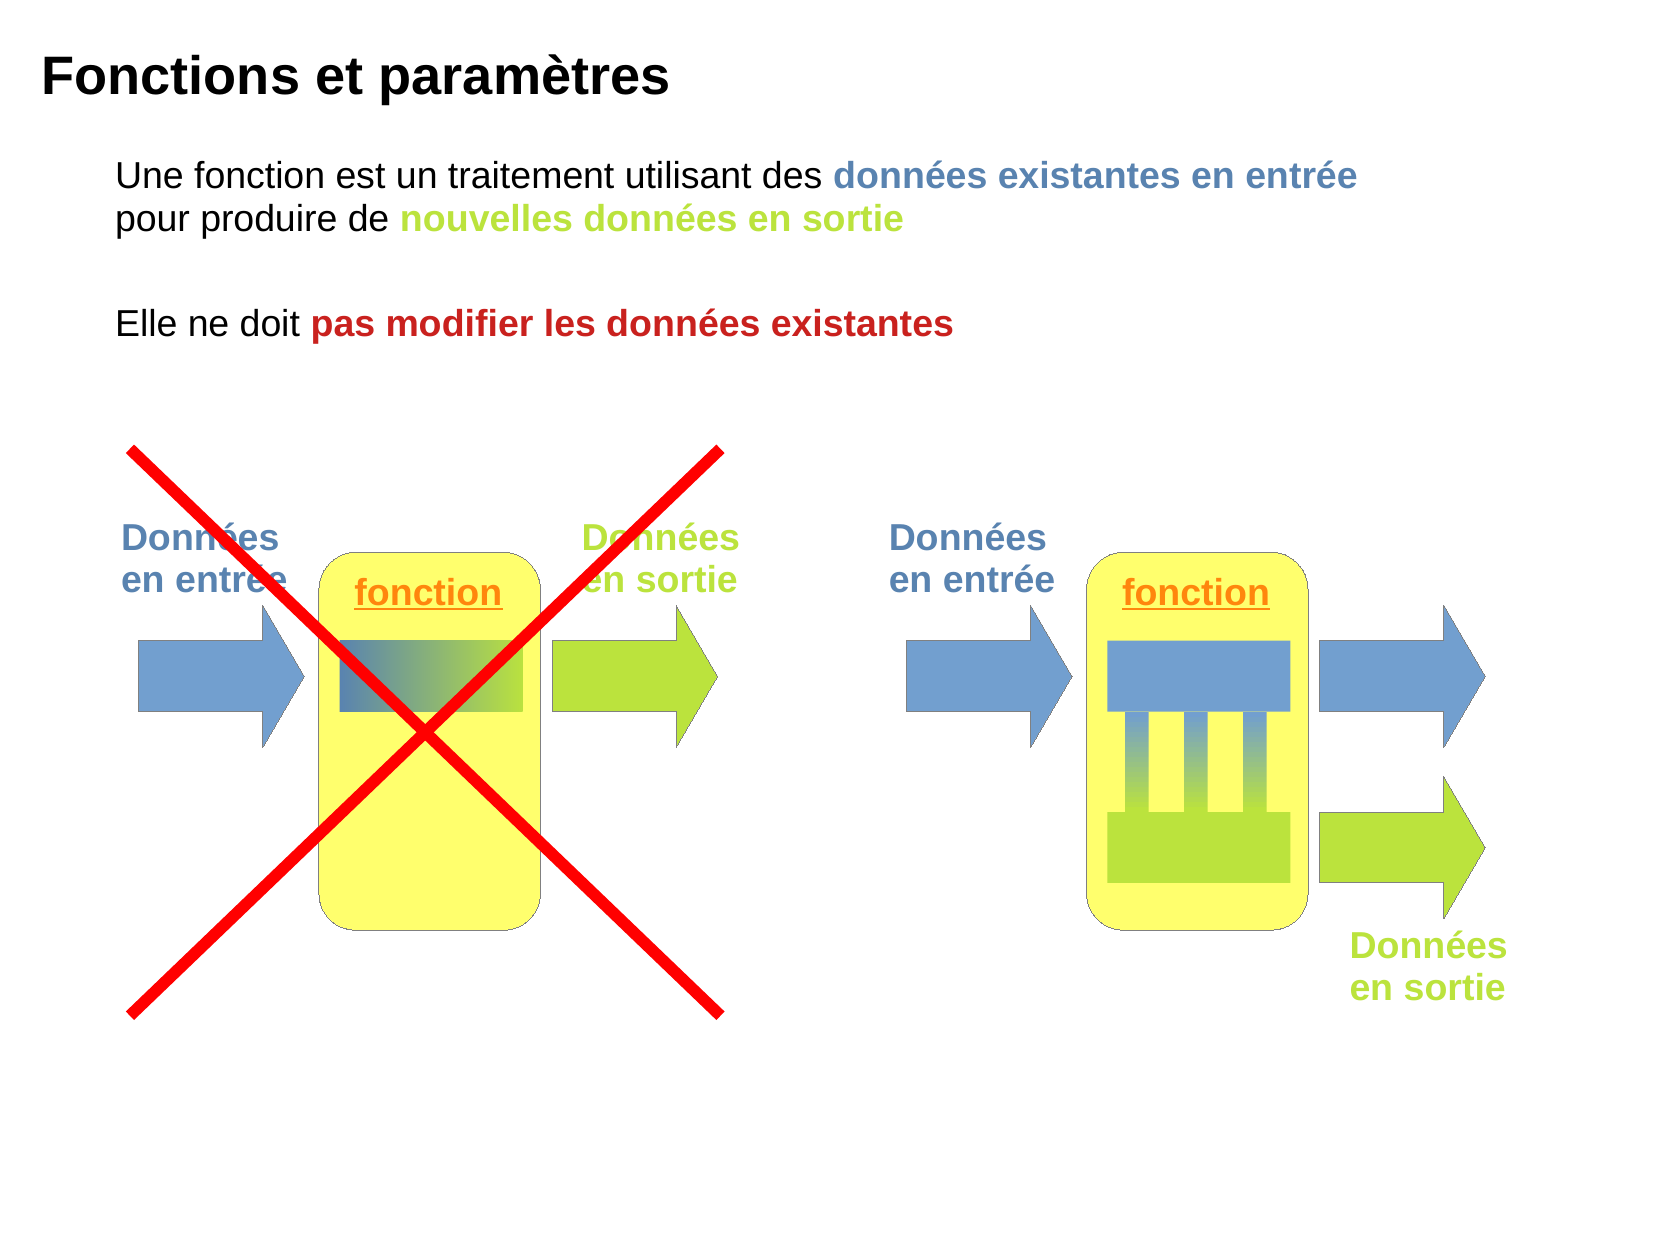

Fonctions et paramètres
Une fonction est un traitement utilisant des données existantes en entrée
pour produire de nouvelles données en sortie
Elle ne doit pas modifier les données existantes
Données
en entrée
Données
en sortie
Données
en entrée
fonction
fonction
Données
en sortie